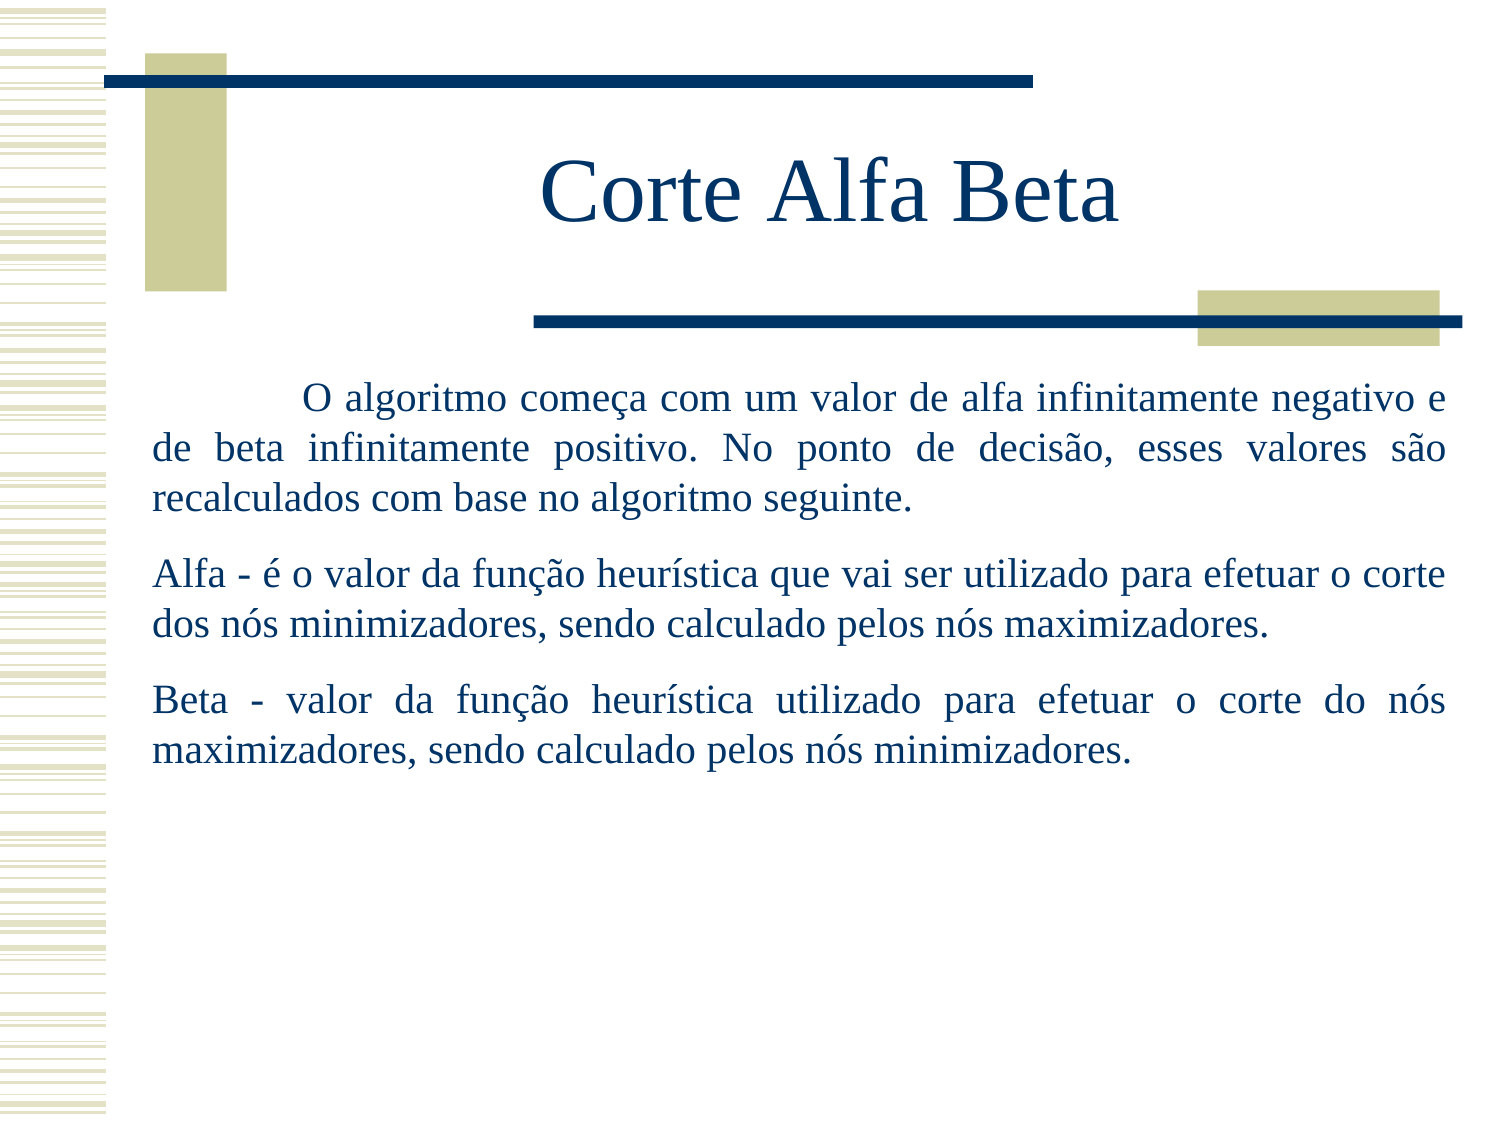

# Corte Alfa Beta
	O algoritmo começa com um valor de alfa infinitamente negativo e de beta infinitamente positivo. No ponto de decisão, esses valores são recalculados com base no algoritmo seguinte.
Alfa - é o valor da função heurística que vai ser utilizado para efetuar o corte dos nós minimizadores, sendo calculado pelos nós maximizadores.
Beta - valor da função heurística utilizado para efetuar o corte do nós maximizadores, sendo calculado pelos nós minimizadores.